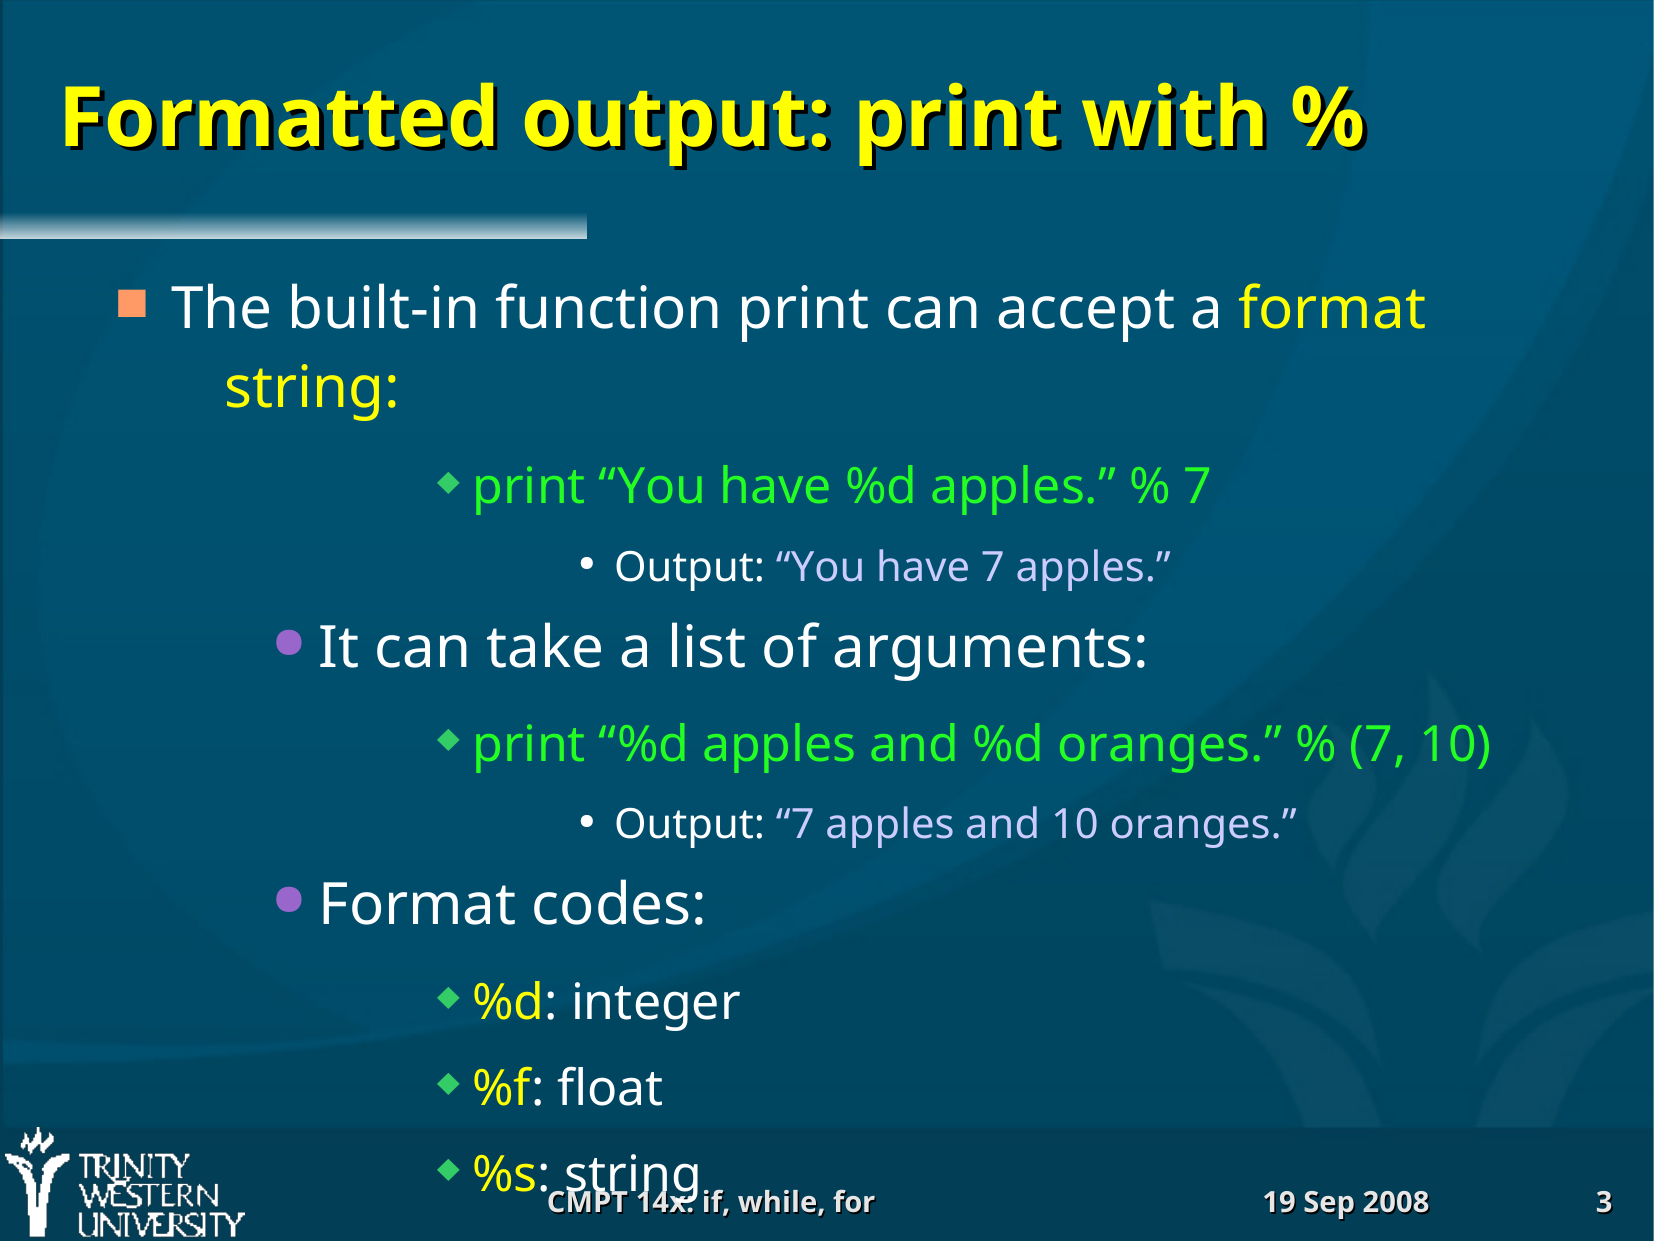

# Formatted output: print with %
The built-in function print can accept a format string:
print “You have %d apples.” % 7
Output: “You have 7 apples.”
It can take a list of arguments:
print “%d apples and %d oranges.” % (7, 10)
Output: “7 apples and 10 oranges.”
Format codes:
%d: integer
%f: float
%s: string
CMPT 14x: if, while, for
19 Sep 2008
3